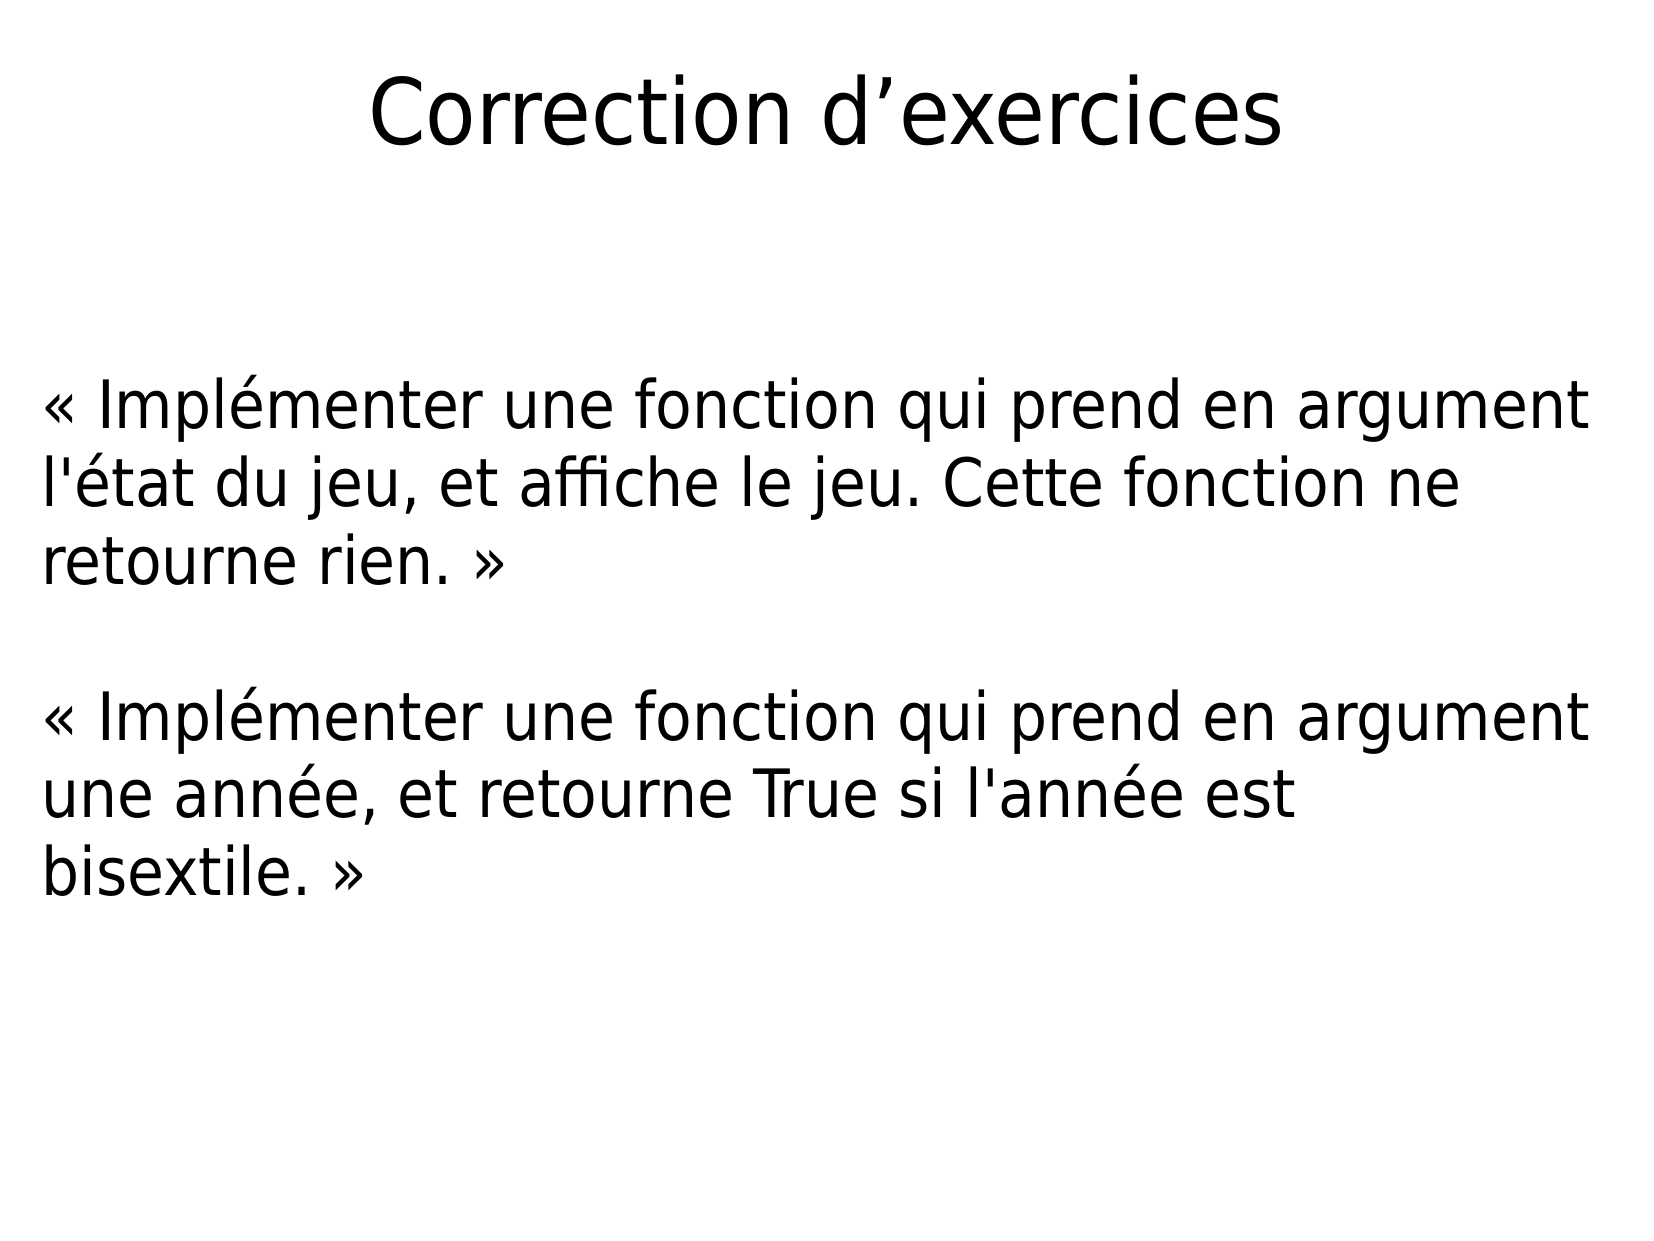

# Correction d’exercices
« Implémenter une fonction qui prend en argument l'état du jeu, et affiche le jeu. Cette fonction ne retourne rien. »
« Implémenter une fonction qui prend en argument une année, et retourne True si l'année est bisextile. »